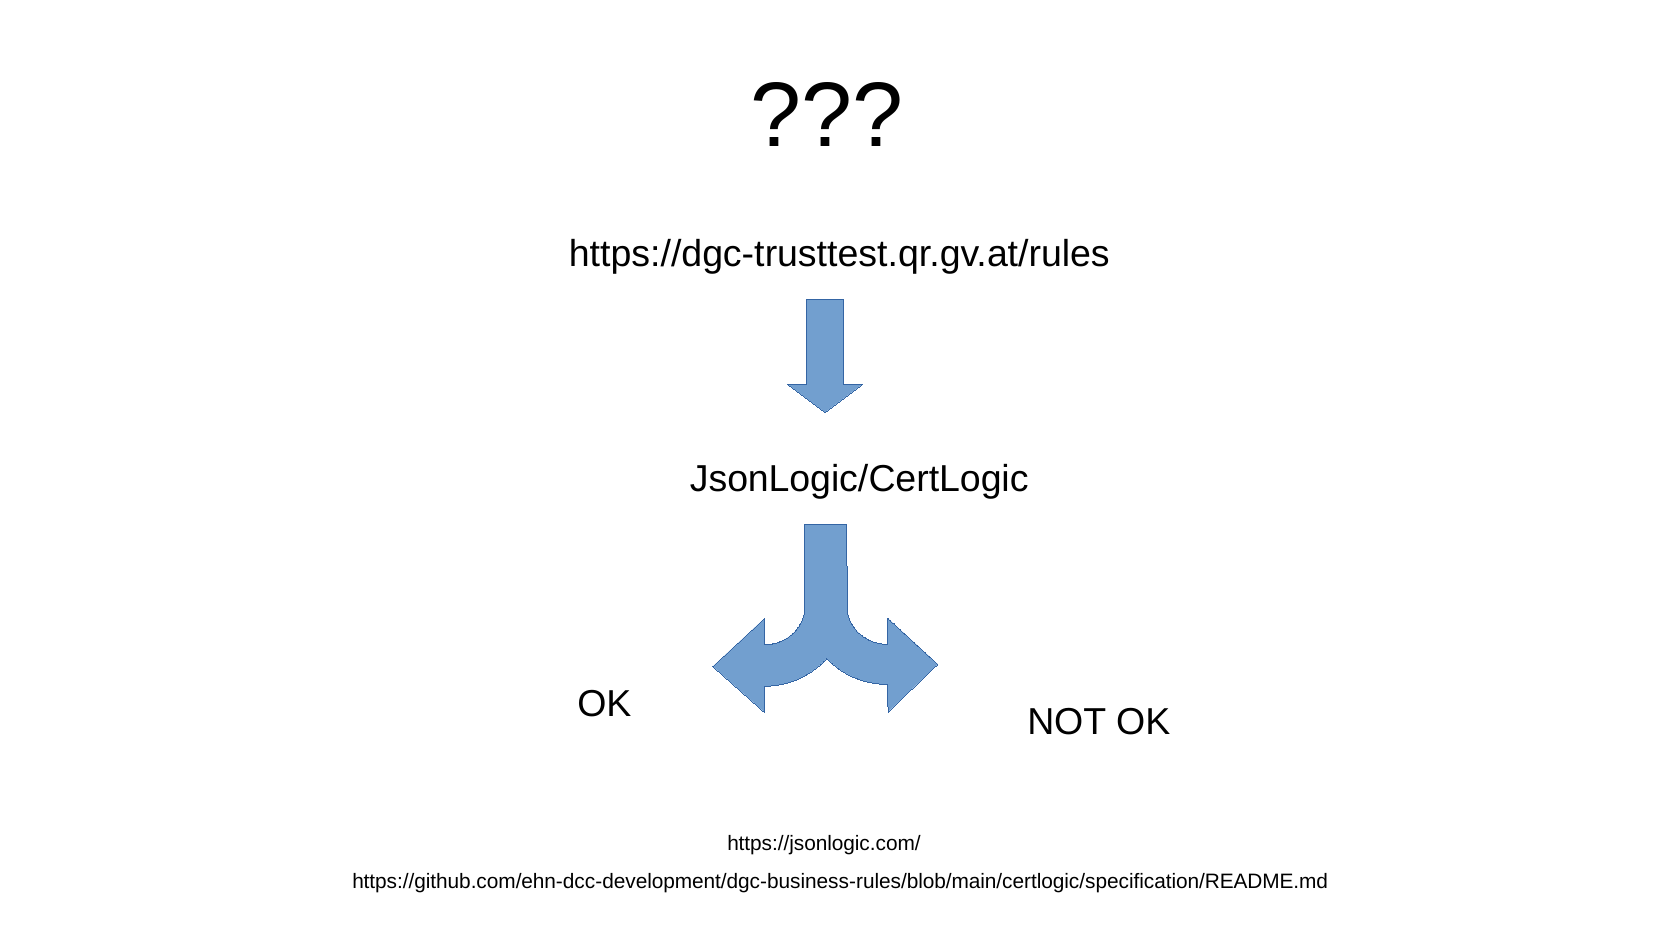

# ???
https://dgc-trusttest.qr.gv.at/rules
JsonLogic/CertLogic
OK
NOT OK
https://jsonlogic.com/
https://github.com/ehn-dcc-development/dgc-business-rules/blob/main/certlogic/specification/README.md